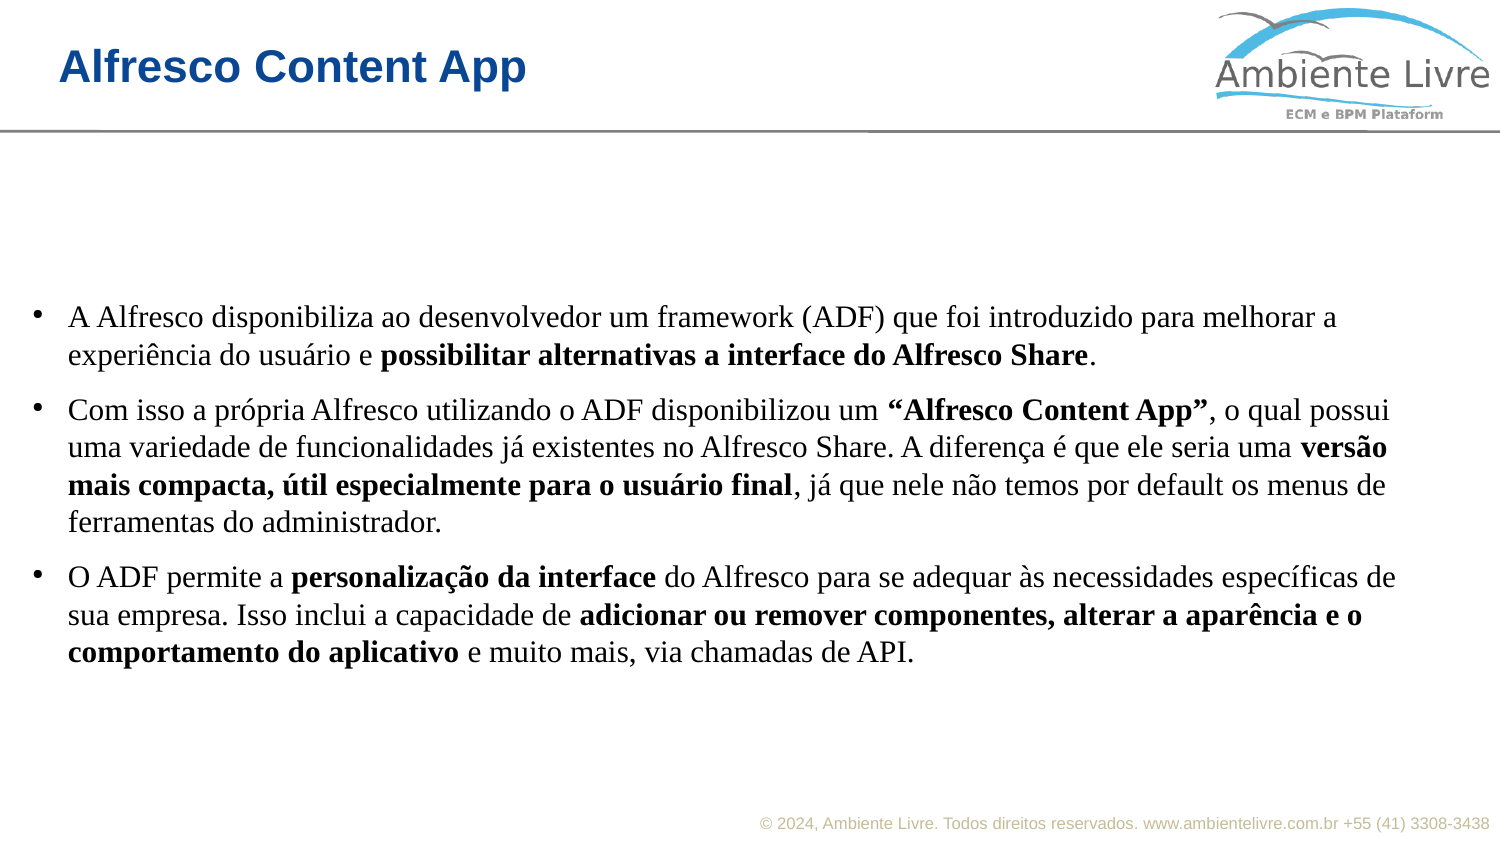

# Alfresco Content App
A Alfresco disponibiliza ao desenvolvedor um framework (ADF) que foi introduzido para melhorar a experiência do usuário e possibilitar alternativas a interface do Alfresco Share.
Com isso a própria Alfresco utilizando o ADF disponibilizou um “Alfresco Content App”, o qual possui uma variedade de funcionalidades já existentes no Alfresco Share. A diferença é que ele seria uma versão mais compacta, útil especialmente para o usuário final, já que nele não temos por default os menus de ferramentas do administrador.
O ADF permite a personalização da interface do Alfresco para se adequar às necessidades específicas de sua empresa. Isso inclui a capacidade de adicionar ou remover componentes, alterar a aparência e o comportamento do aplicativo e muito mais, via chamadas de API.